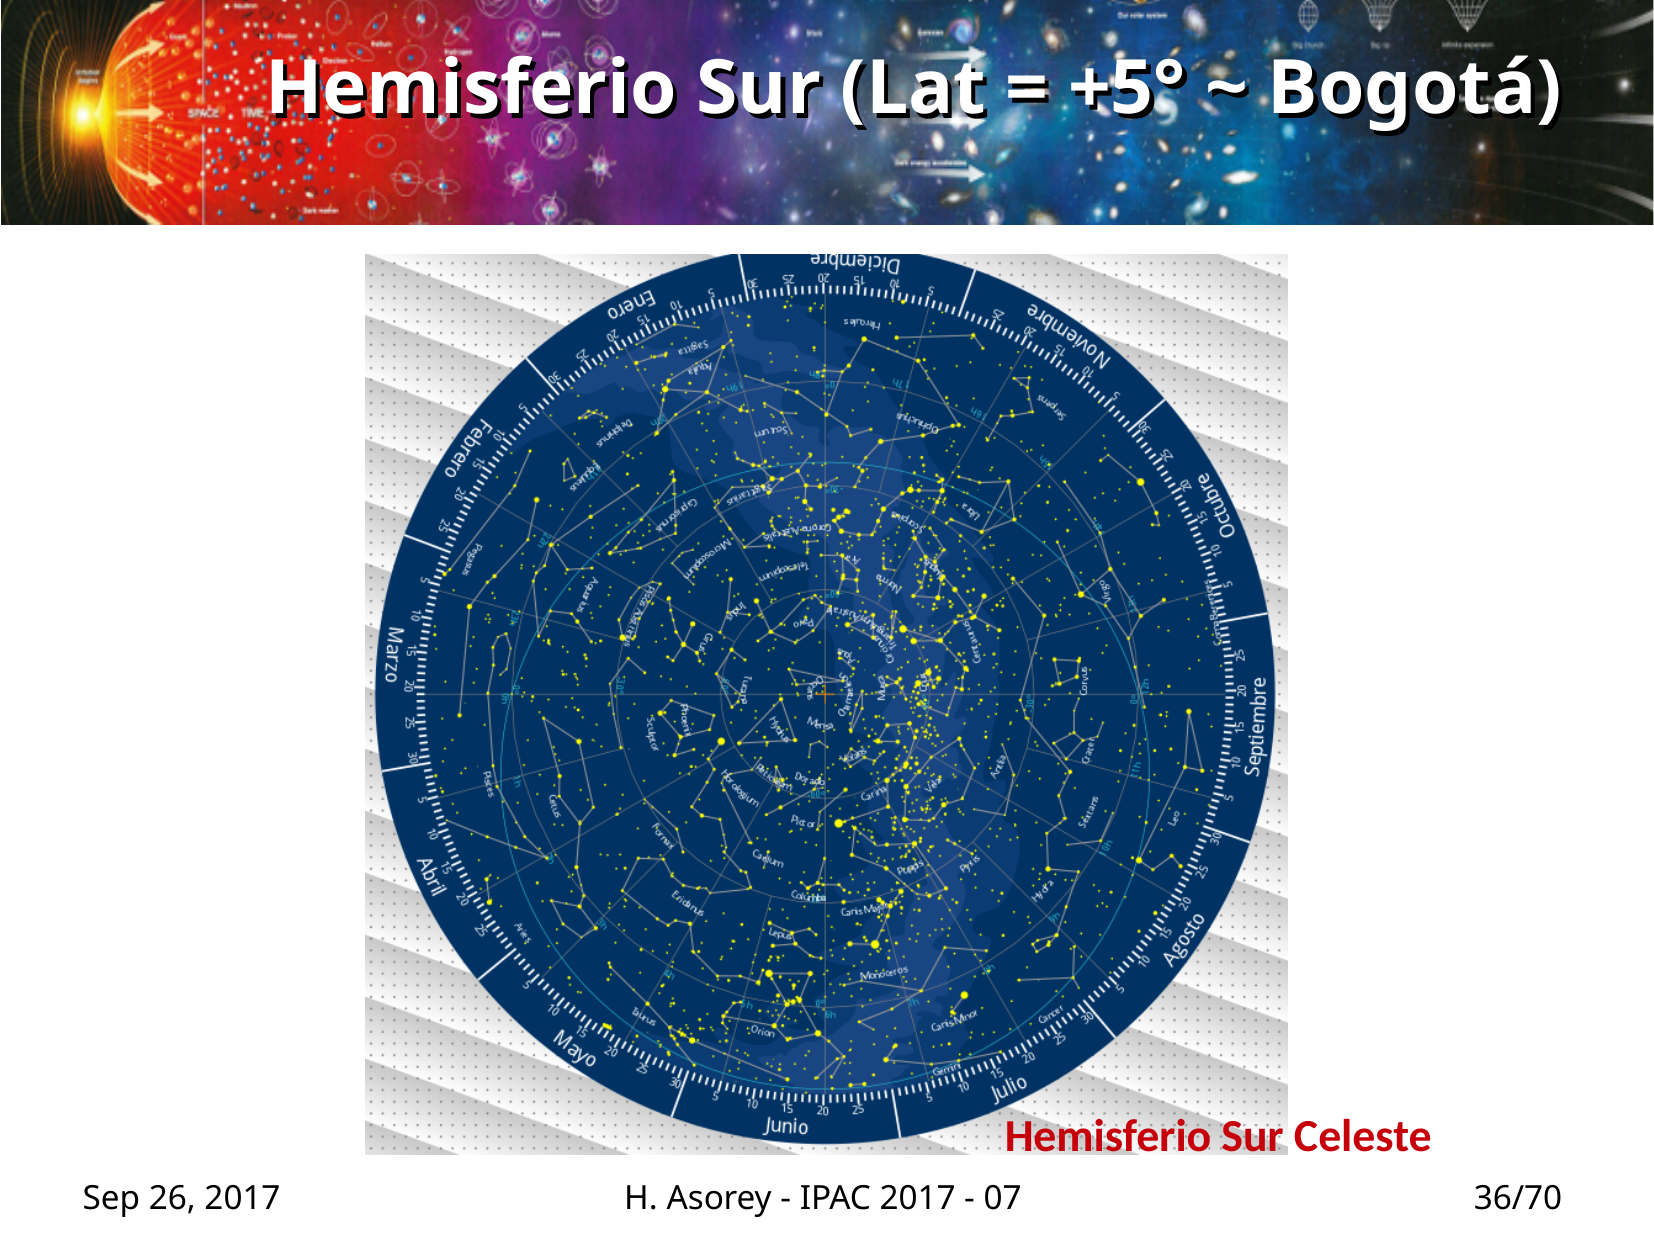

# Hemisferio Sur (Lat = +5° ~ Bogotá)
Hemisferio Sur Celeste
Sep 26, 2017
H. Asorey - IPAC 2017 - 07
36